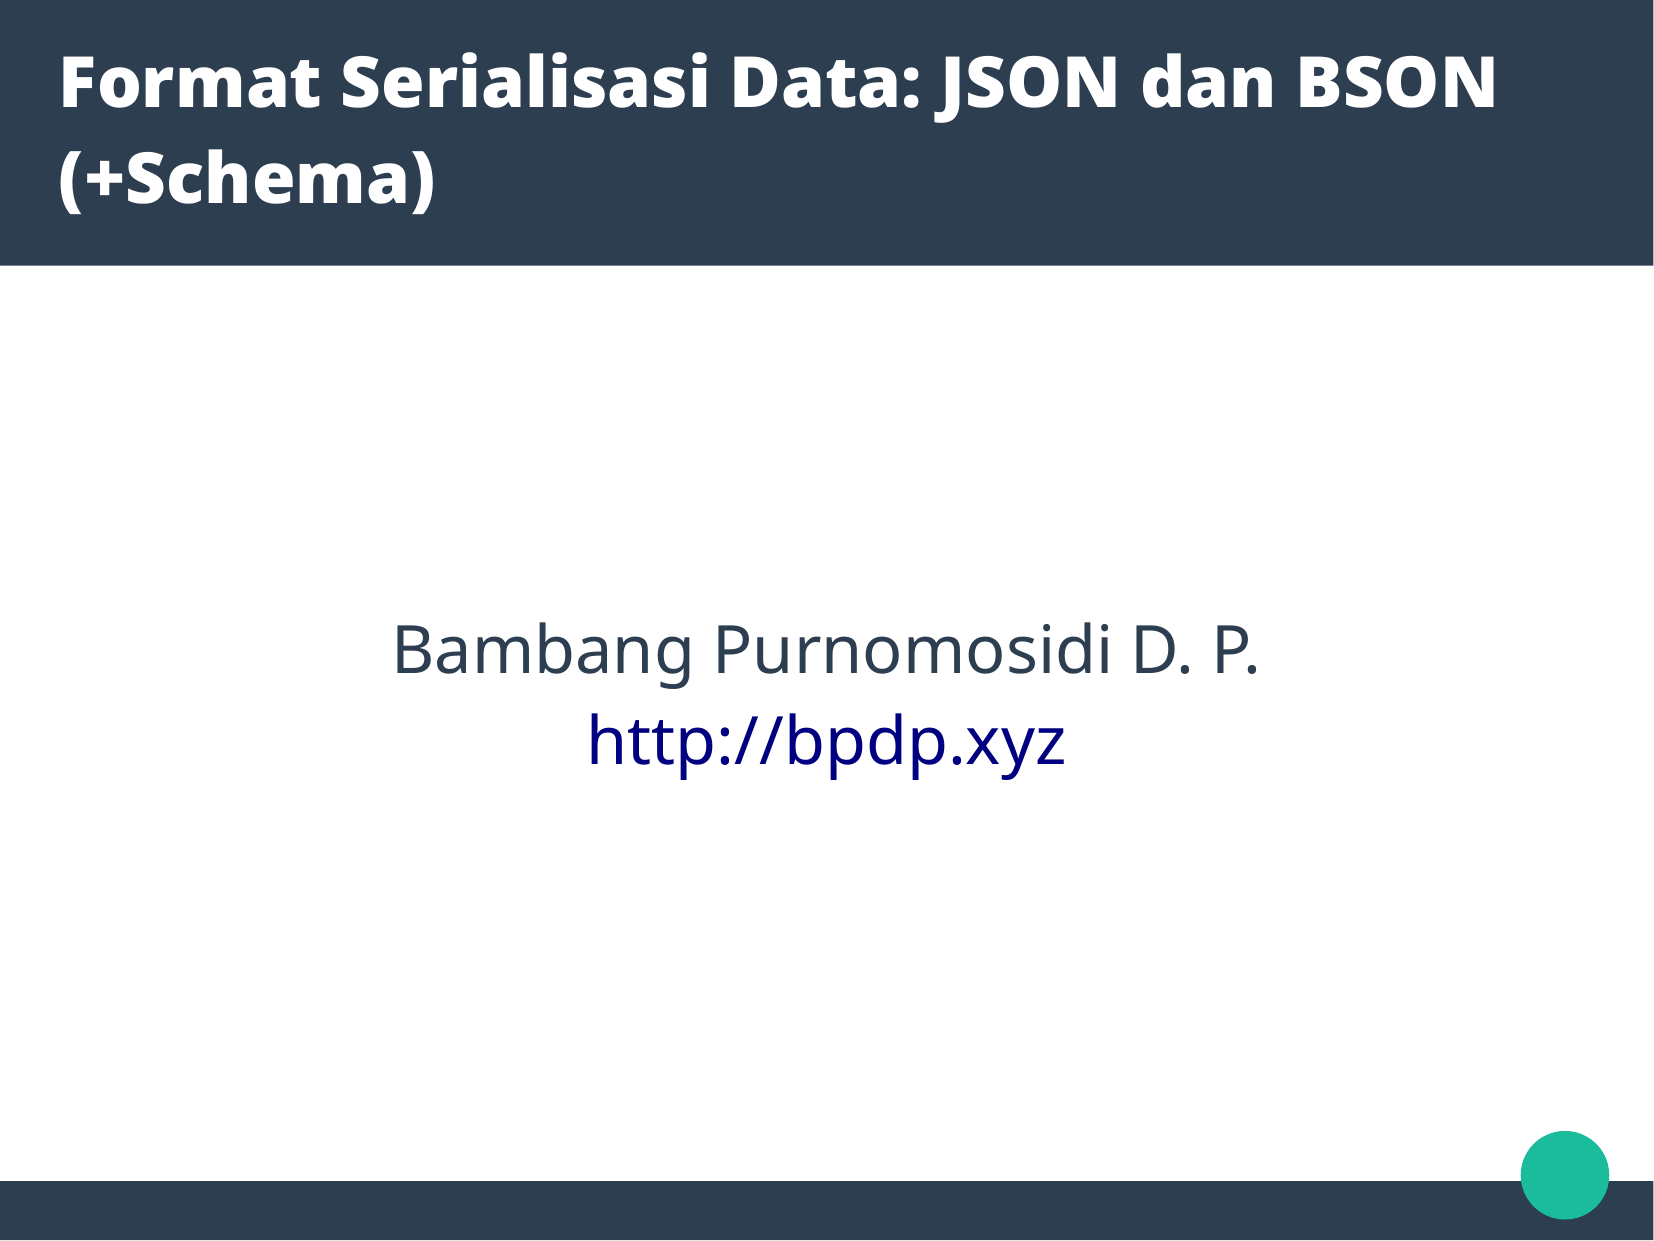

# Format Serialisasi Data: JSON dan BSON (+Schema)
Bambang Purnomosidi D. P.
http://bpdp.xyz